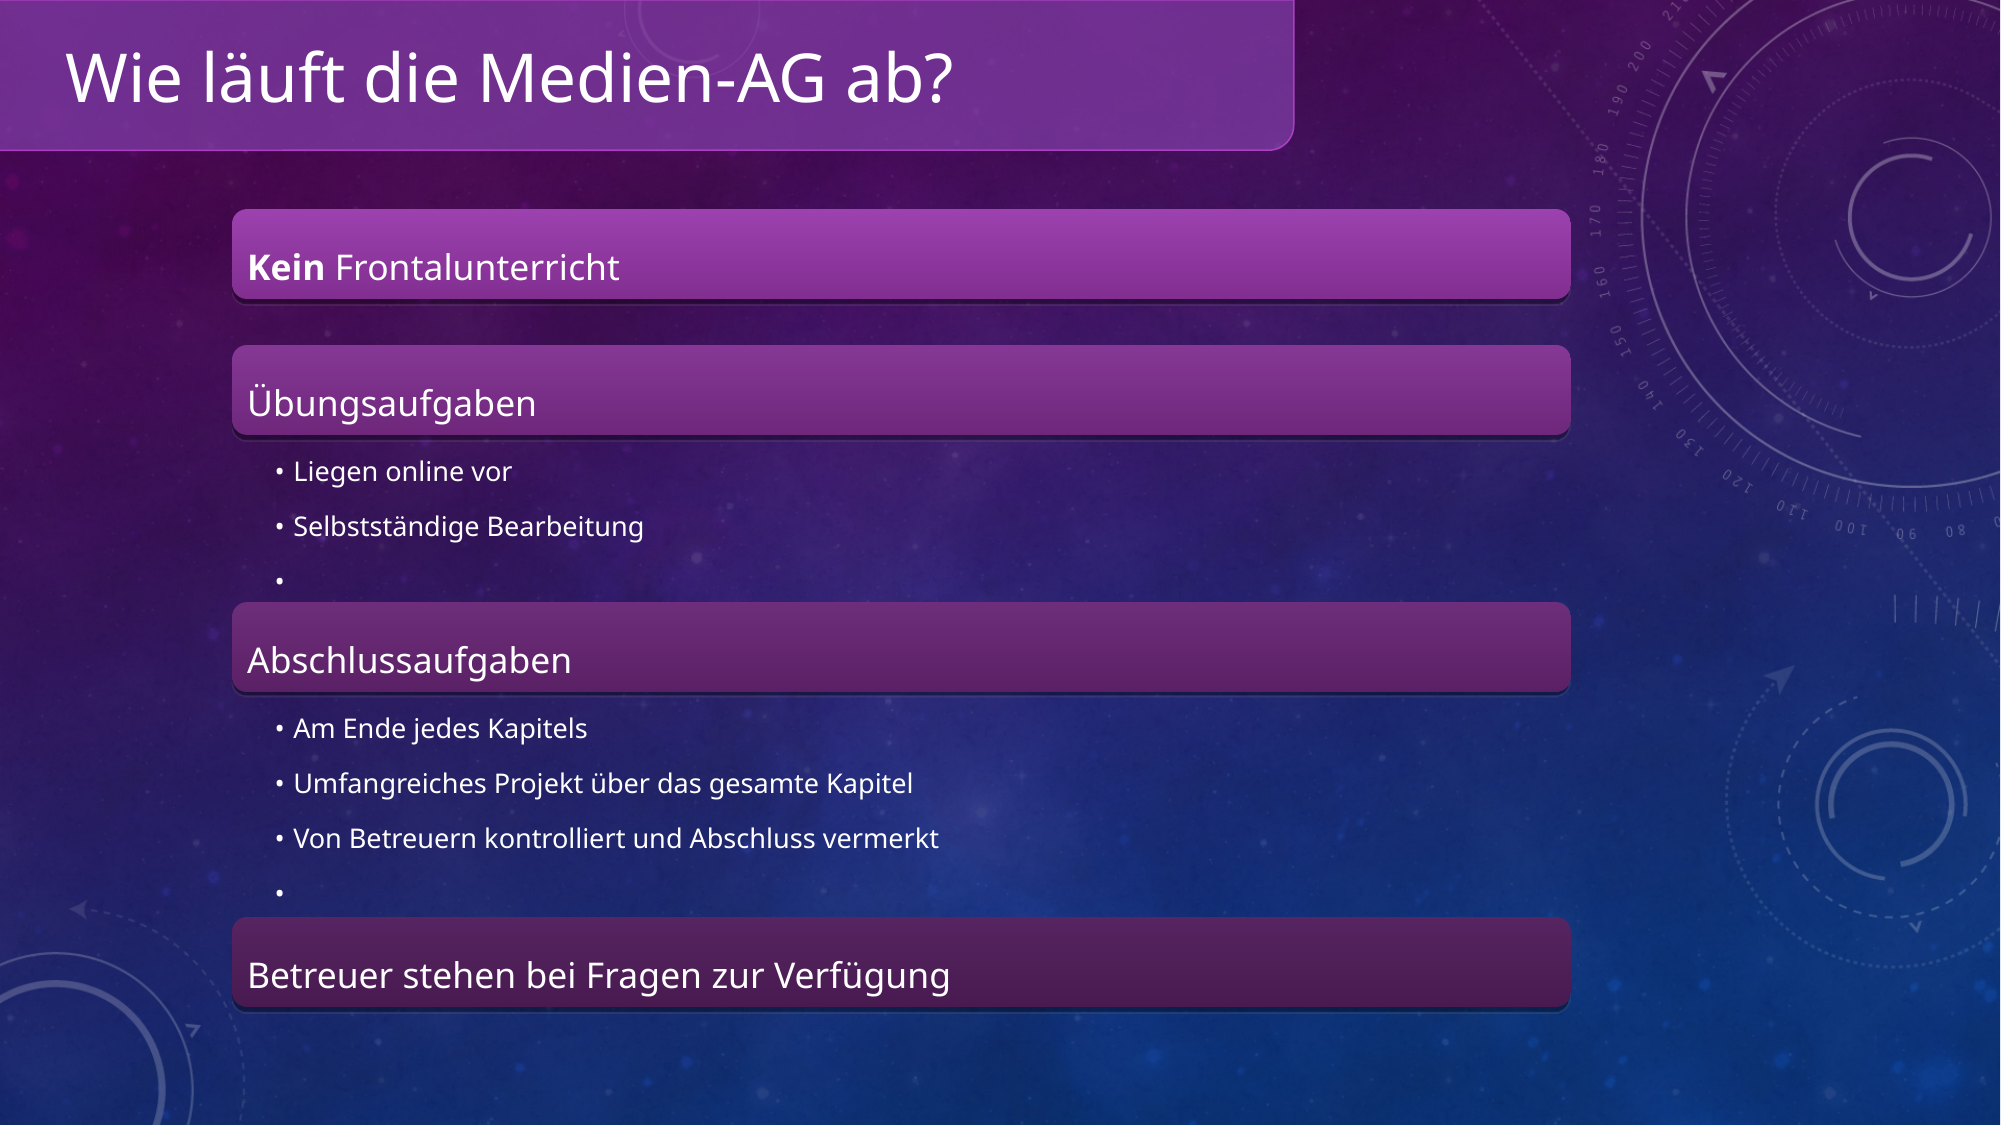

# Wie läuft die Medien-AG ab?
Kein Frontalunterricht
Übungsaufgaben
Liegen online vor
Selbstständige Bearbeitung
Abschlussaufgaben
Am Ende jedes Kapitels
Umfangreiches Projekt über das gesamte Kapitel
Von Betreuern kontrolliert und Abschluss vermerkt
Betreuer stehen bei Fragen zur Verfügung